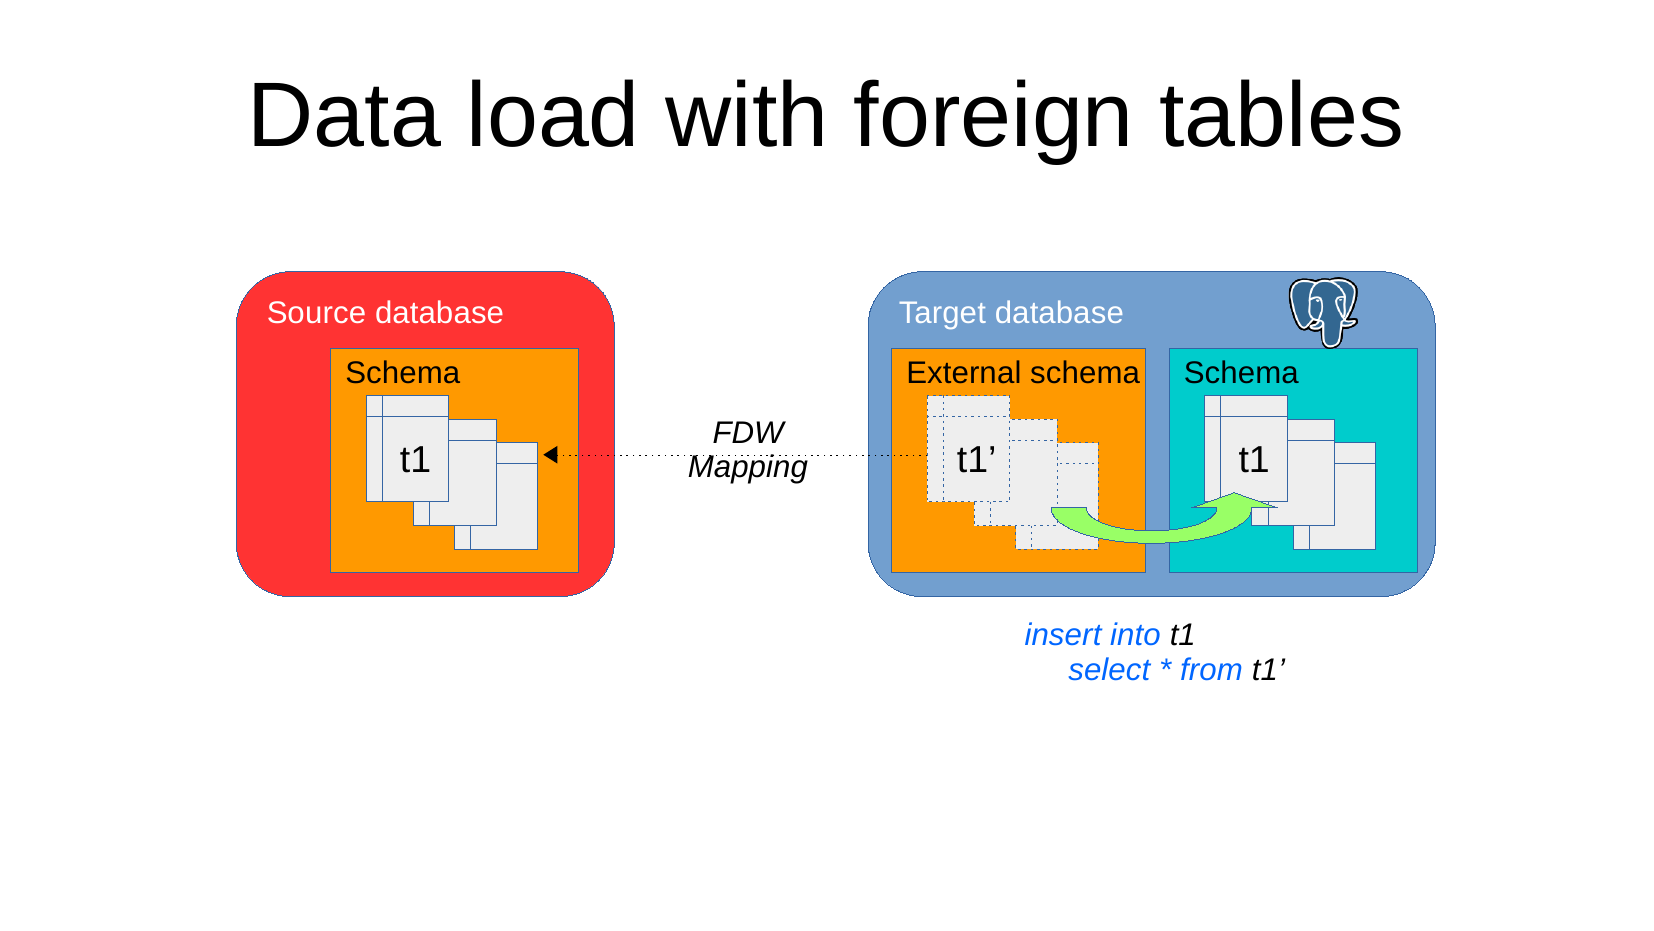

# Data load with foreign tables
Source database
Target database
Schema
External schema
Schema
t1
t1’
t1
FDW
Mapping
insert into t1
 select * from t1’